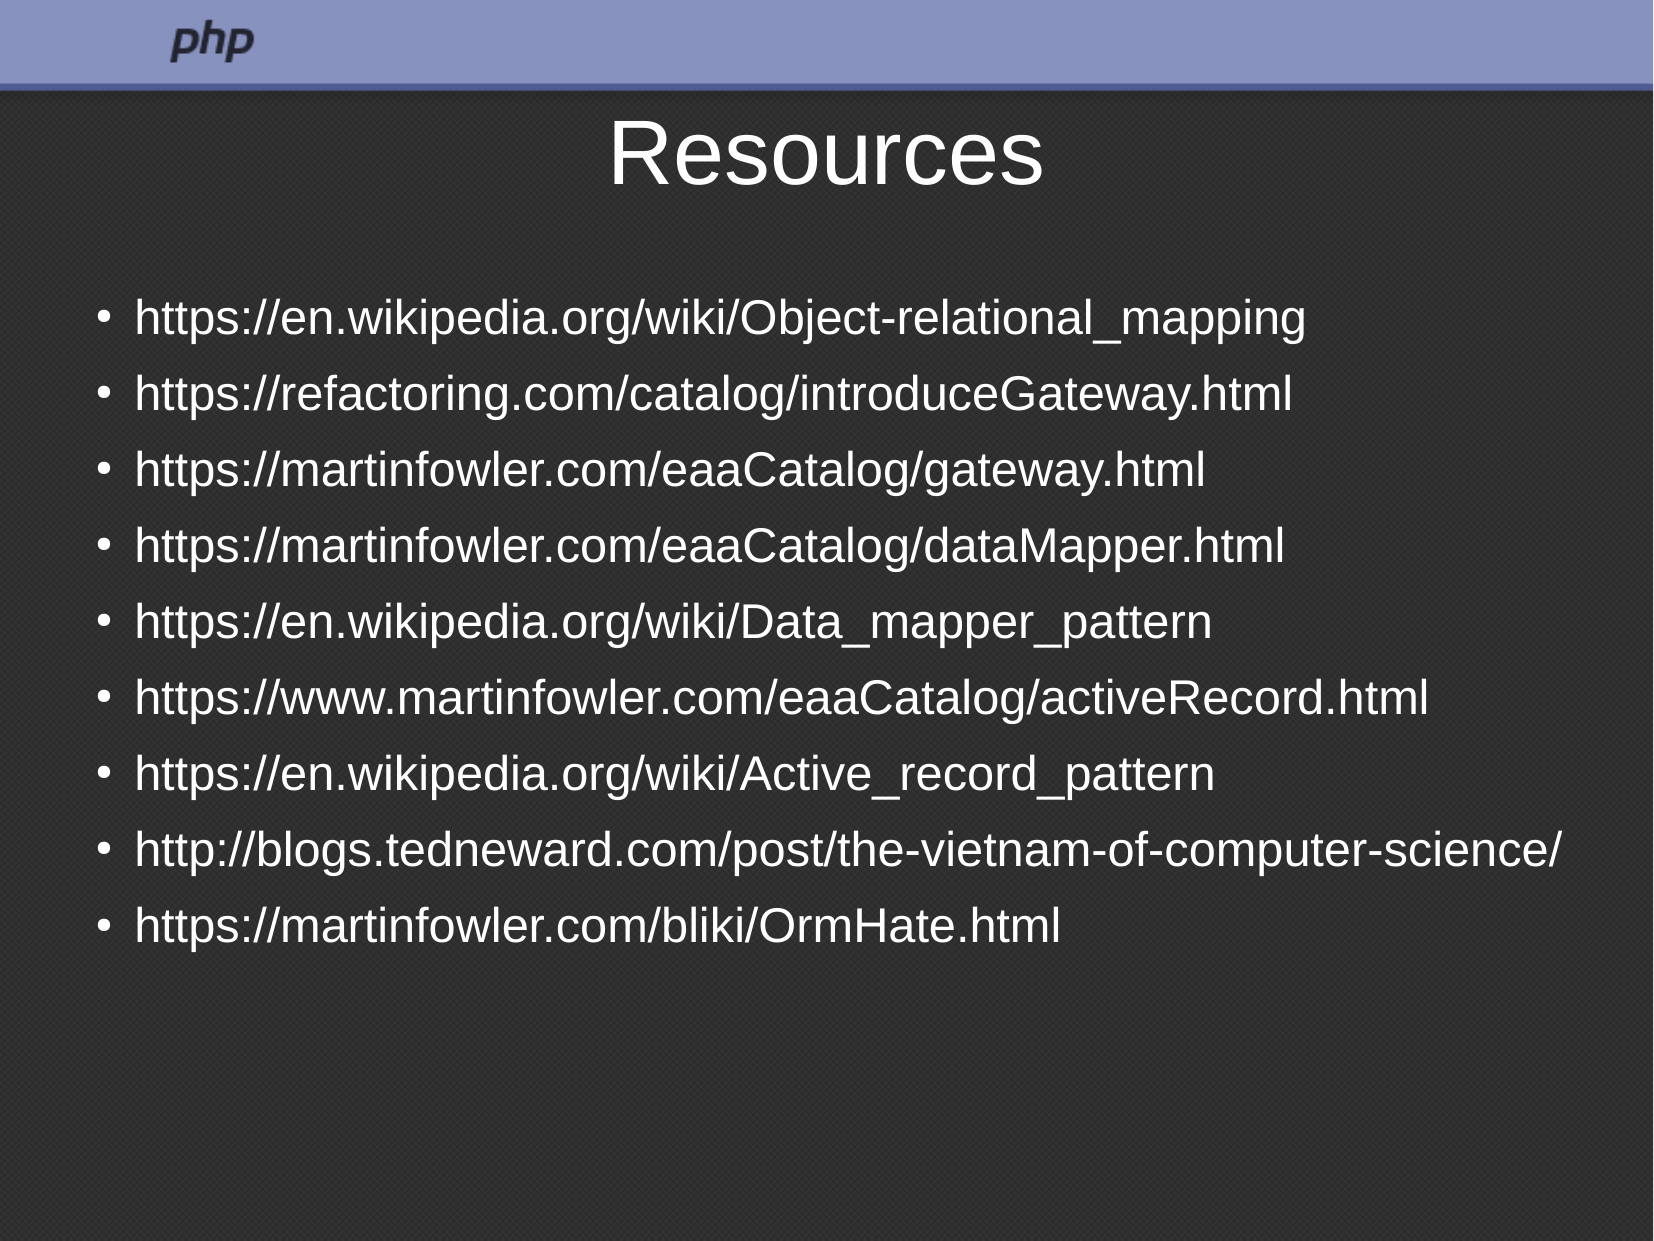

# Resources
https://en.wikipedia.org/wiki/Object-relational_mapping
https://refactoring.com/catalog/introduceGateway.html
https://martinfowler.com/eaaCatalog/gateway.html
https://martinfowler.com/eaaCatalog/dataMapper.html
https://en.wikipedia.org/wiki/Data_mapper_pattern
https://www.martinfowler.com/eaaCatalog/activeRecord.html
https://en.wikipedia.org/wiki/Active_record_pattern
http://blogs.tedneward.com/post/the-vietnam-of-computer-science/
https://martinfowler.com/bliki/OrmHate.html